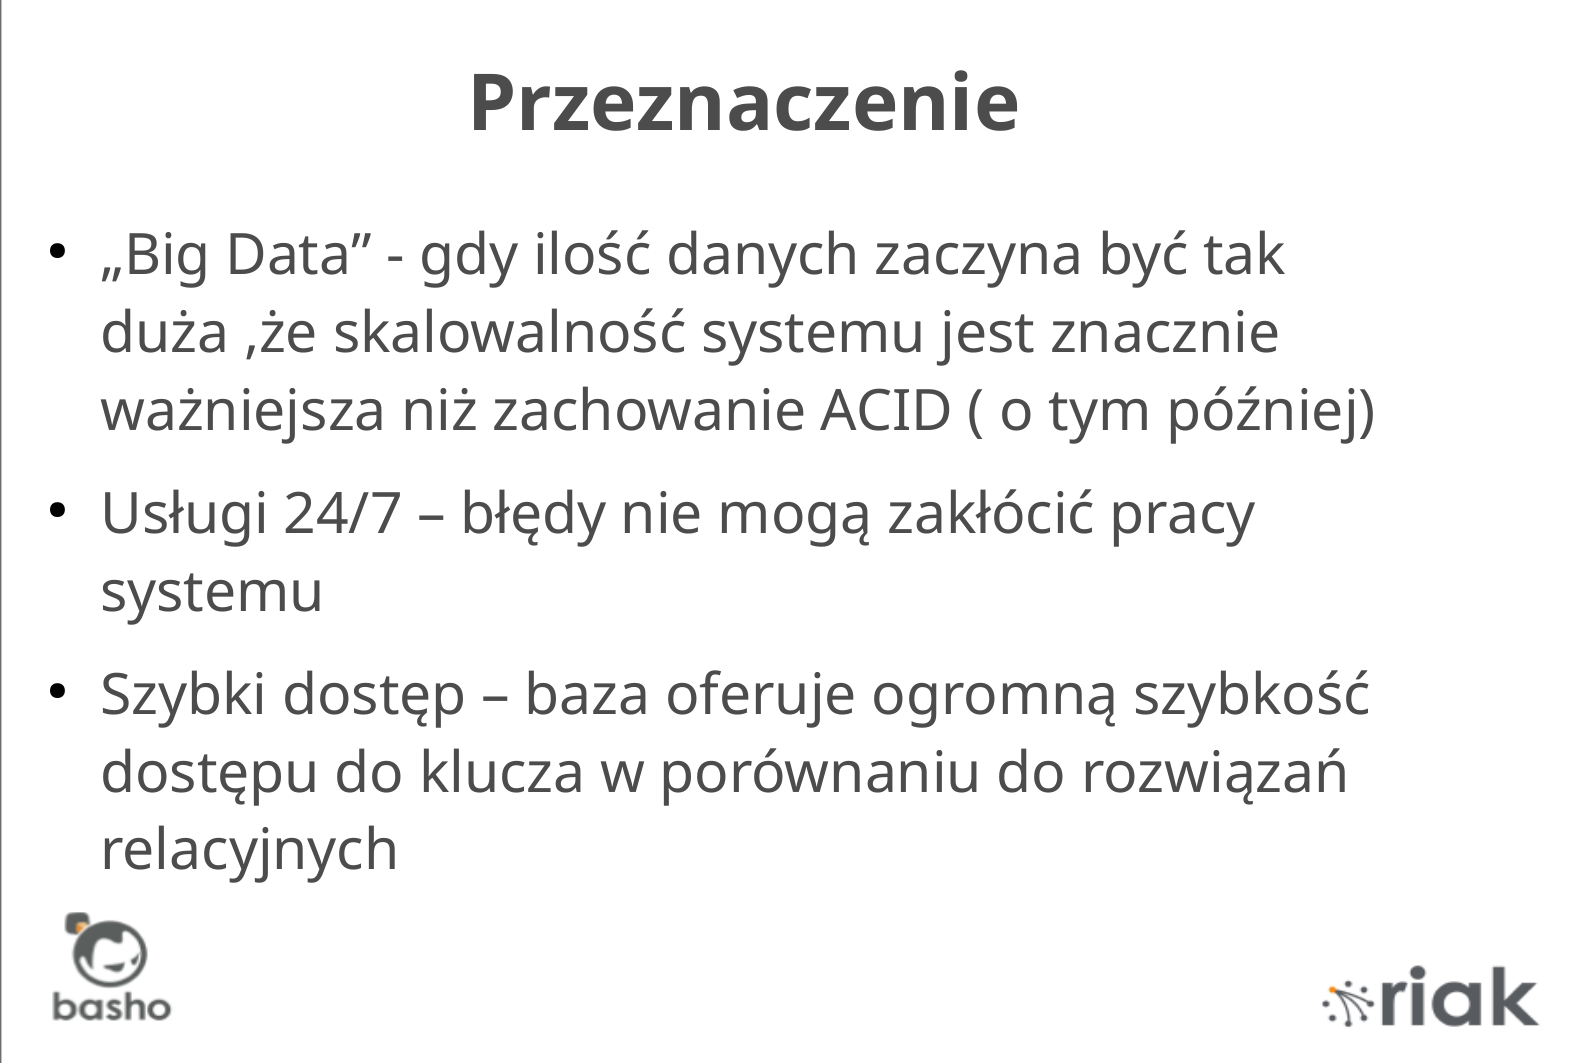

# Przeznaczenie
„Big Data” - gdy ilość danych zaczyna być tak duża ,że skalowalność systemu jest znacznie ważniejsza niż zachowanie ACID ( o tym później)
Usługi 24/7 – błędy nie mogą zakłócić pracy systemu
Szybki dostęp – baza oferuje ogromną szybkość dostępu do klucza w porównaniu do rozwiązań relacyjnych
11